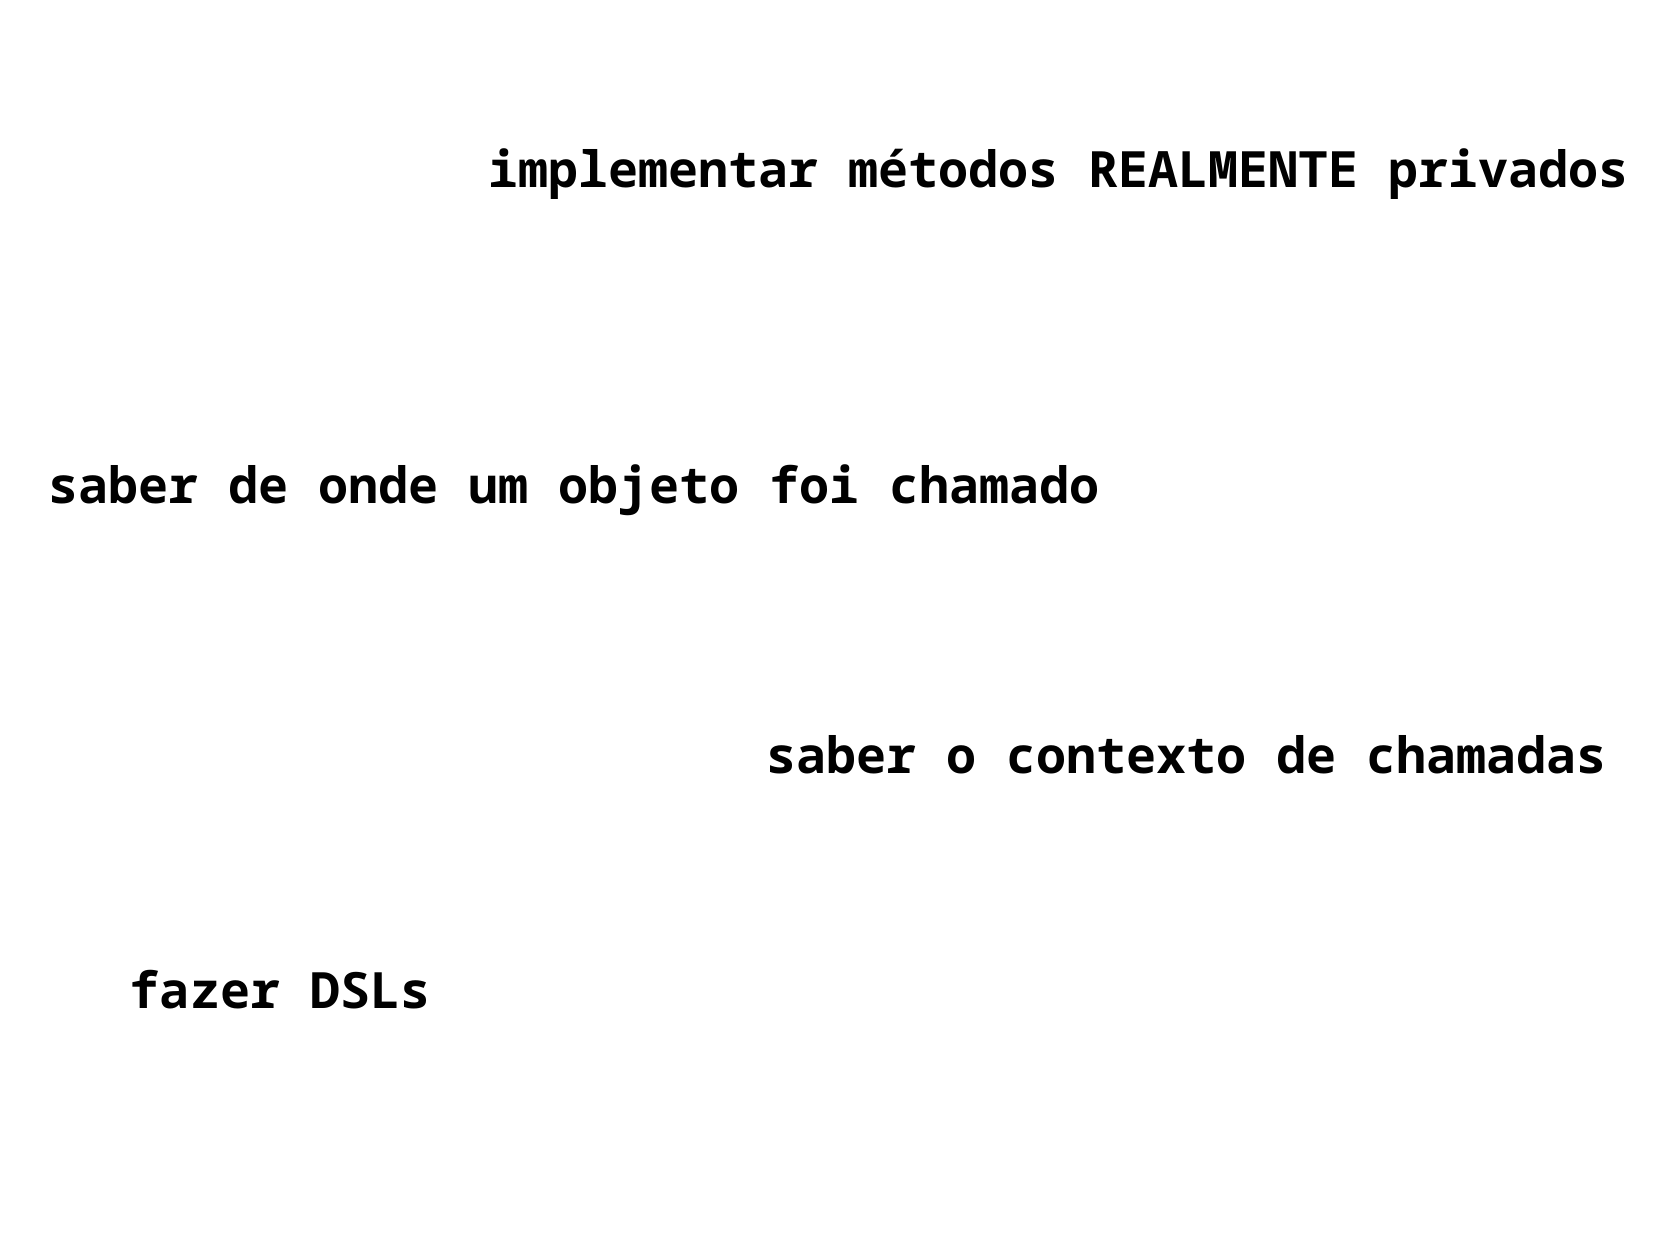

implementar métodos REALMENTE privados
saber de onde um objeto foi chamado
saber o contexto de chamadas
fazer DSLs